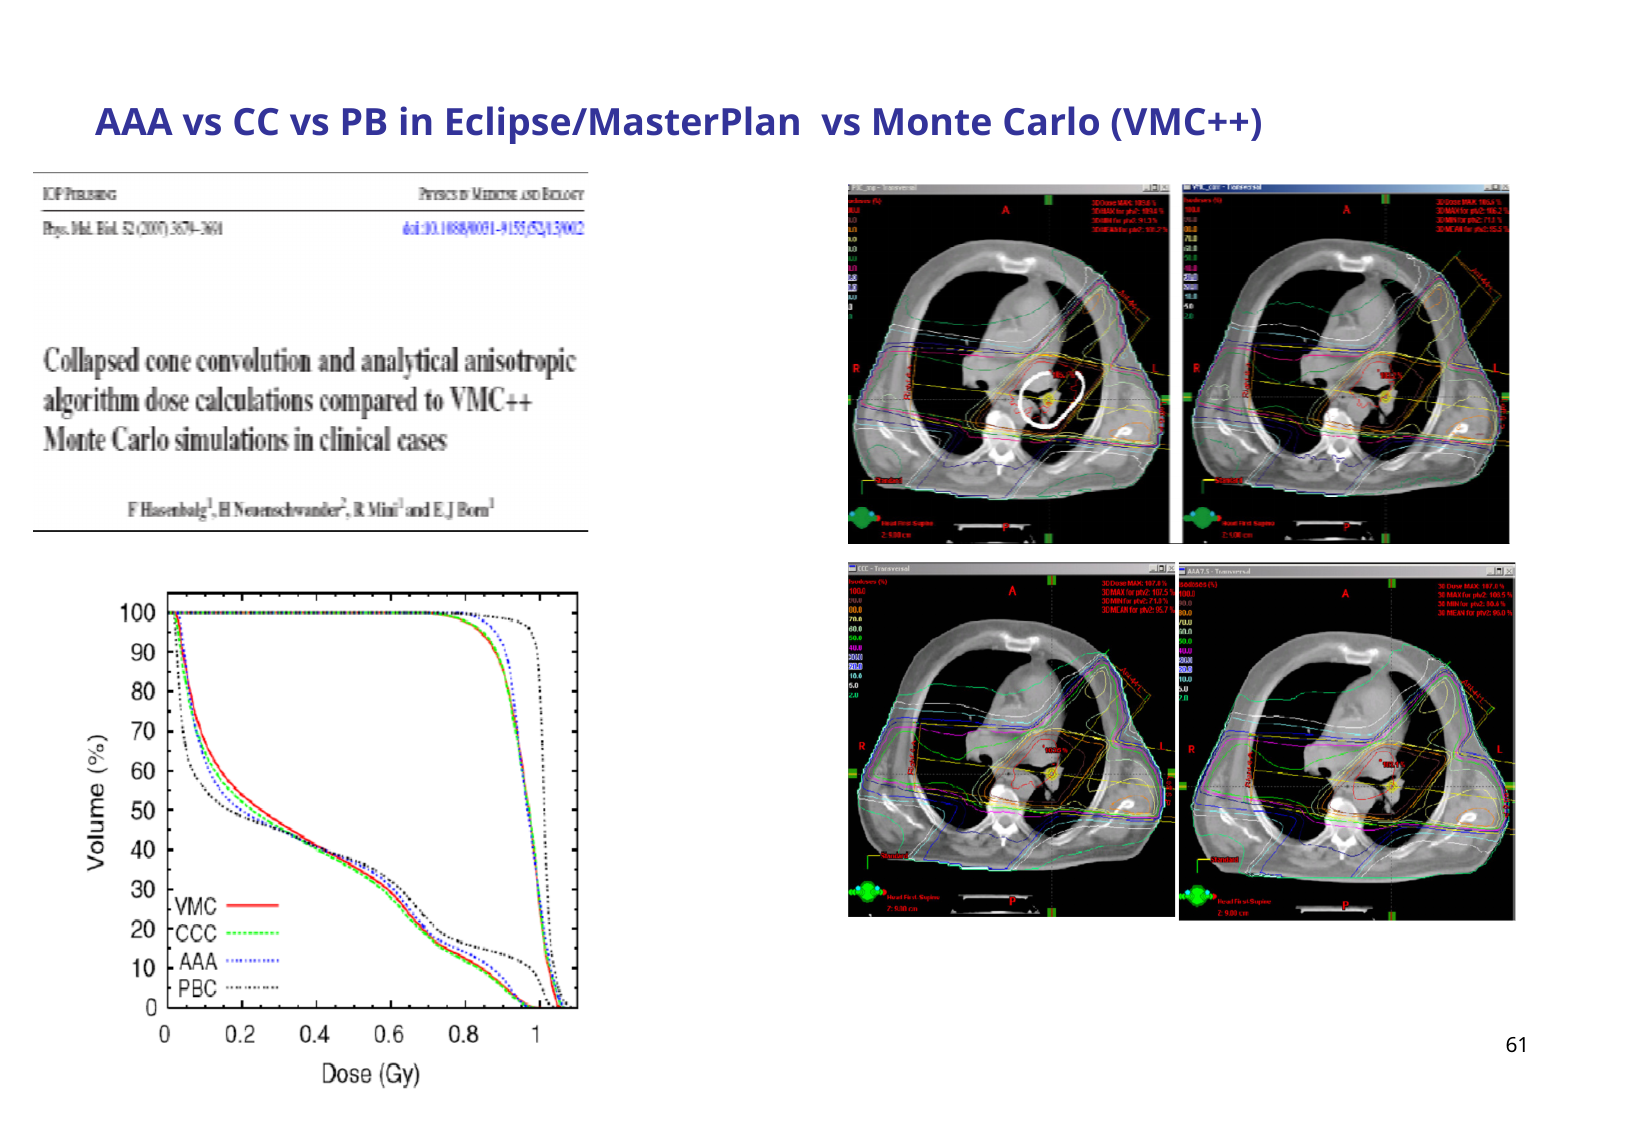

AAA vs CC vs PB in Eclipse/MasterPlan vs Monte Carlo (VMC++)
61